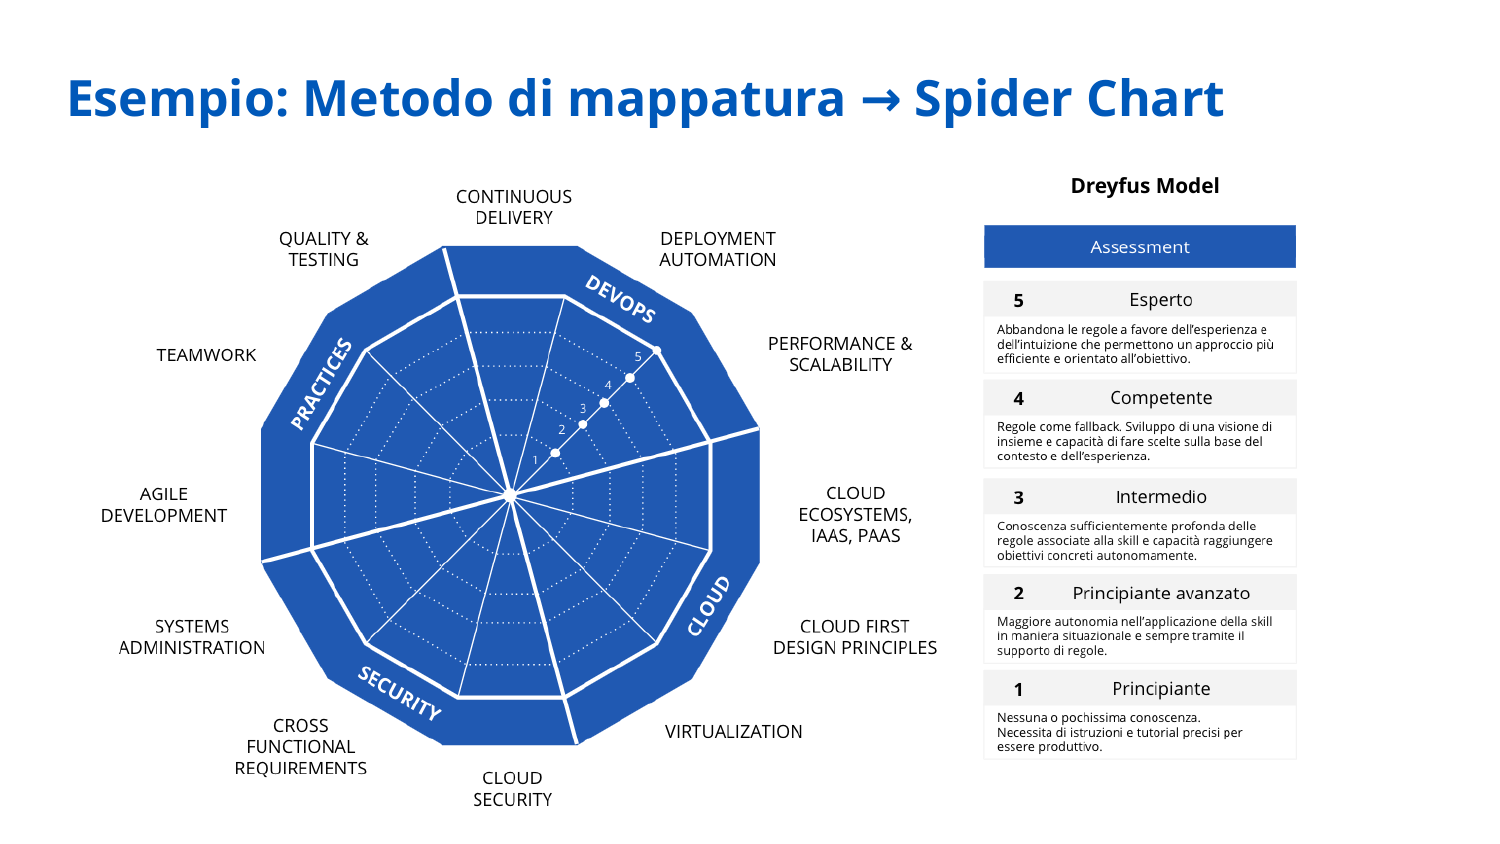

# Esempio: Metodo di mappatura → Spider Chart
Dreyfus Model